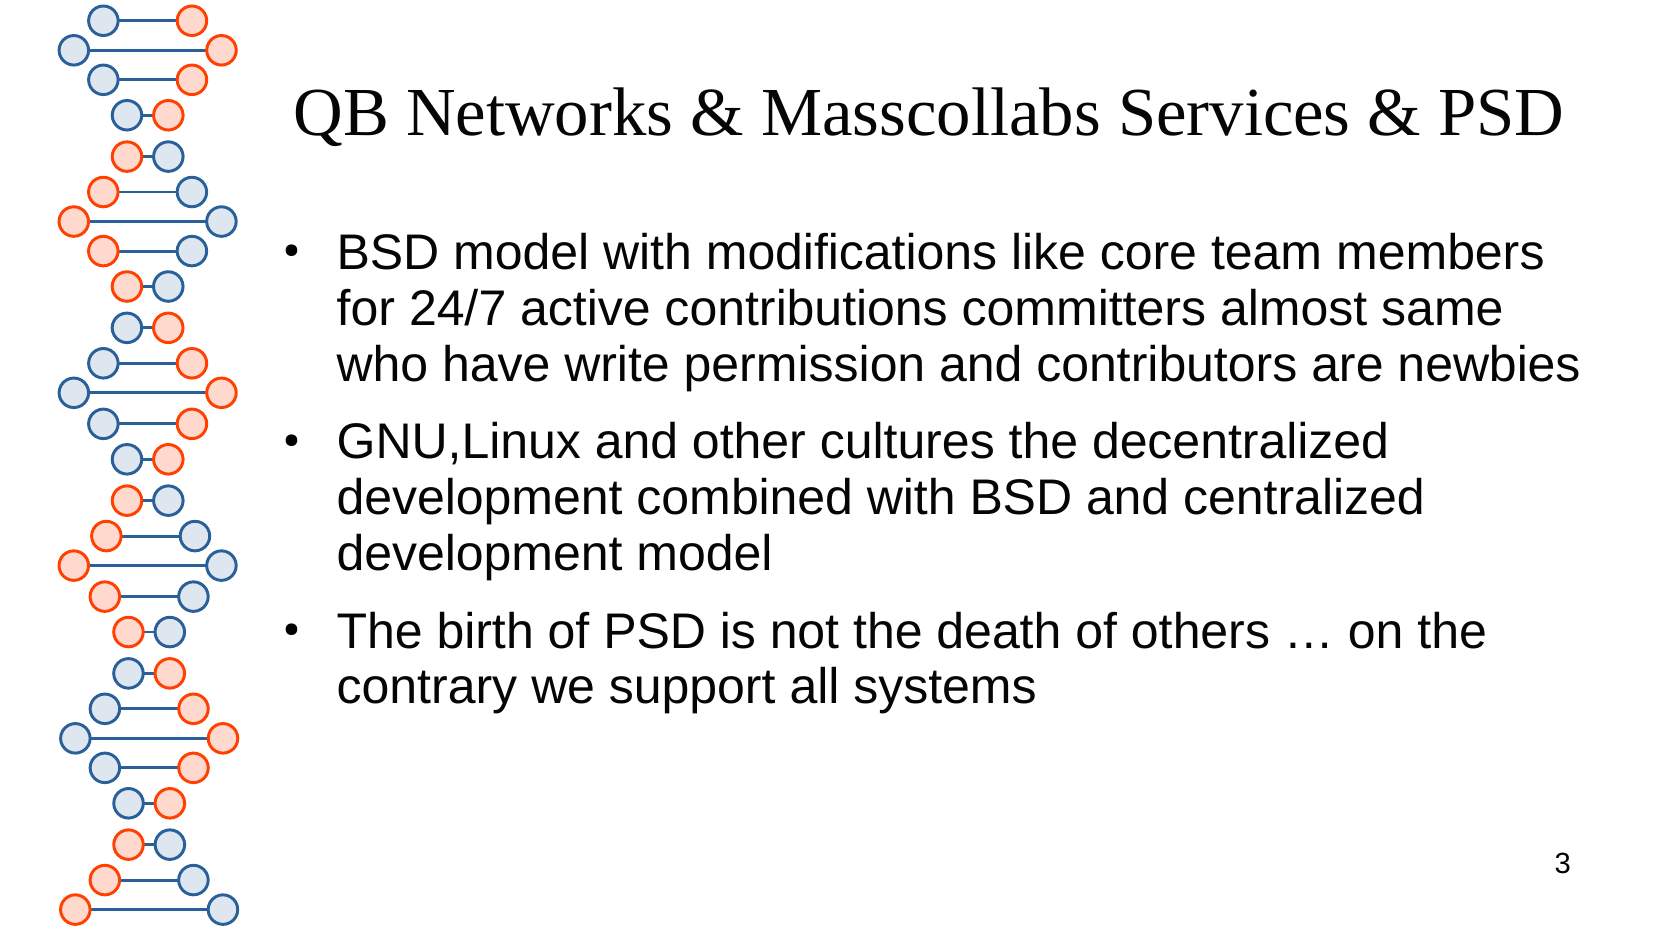

# QB Networks & Masscollabs Services & PSD
BSD model with modifications like core team members for 24/7 active contributions committers almost same who have write permission and contributors are newbies
GNU,Linux and other cultures the decentralized development combined with BSD and centralized development model
The birth of PSD is not the death of others … on the contrary we support all systems
3